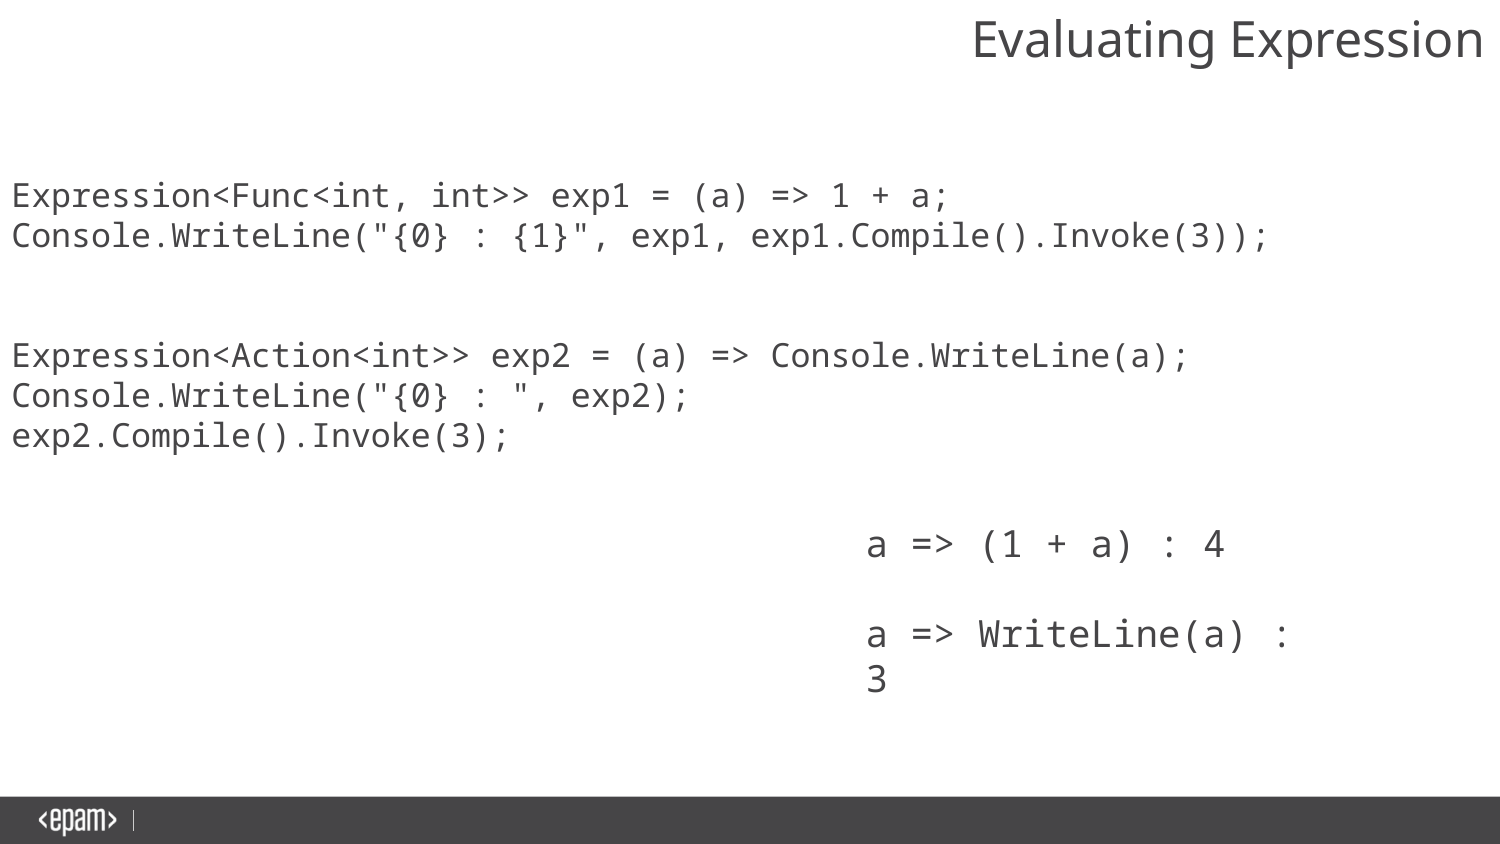

# Evaluating Expression
Expression<Func<int, int>> exp1 = (a) => 1 + a;
Console.WriteLine("{0} : {1}", exp1, exp1.Compile().Invoke(3));
Expression<Action<int>> exp2 = (a) => Console.WriteLine(a);
Console.WriteLine("{0} : ", exp2);
exp2.Compile().Invoke(3);
a => (1 + a) : 4
a => WriteLine(a) :
3